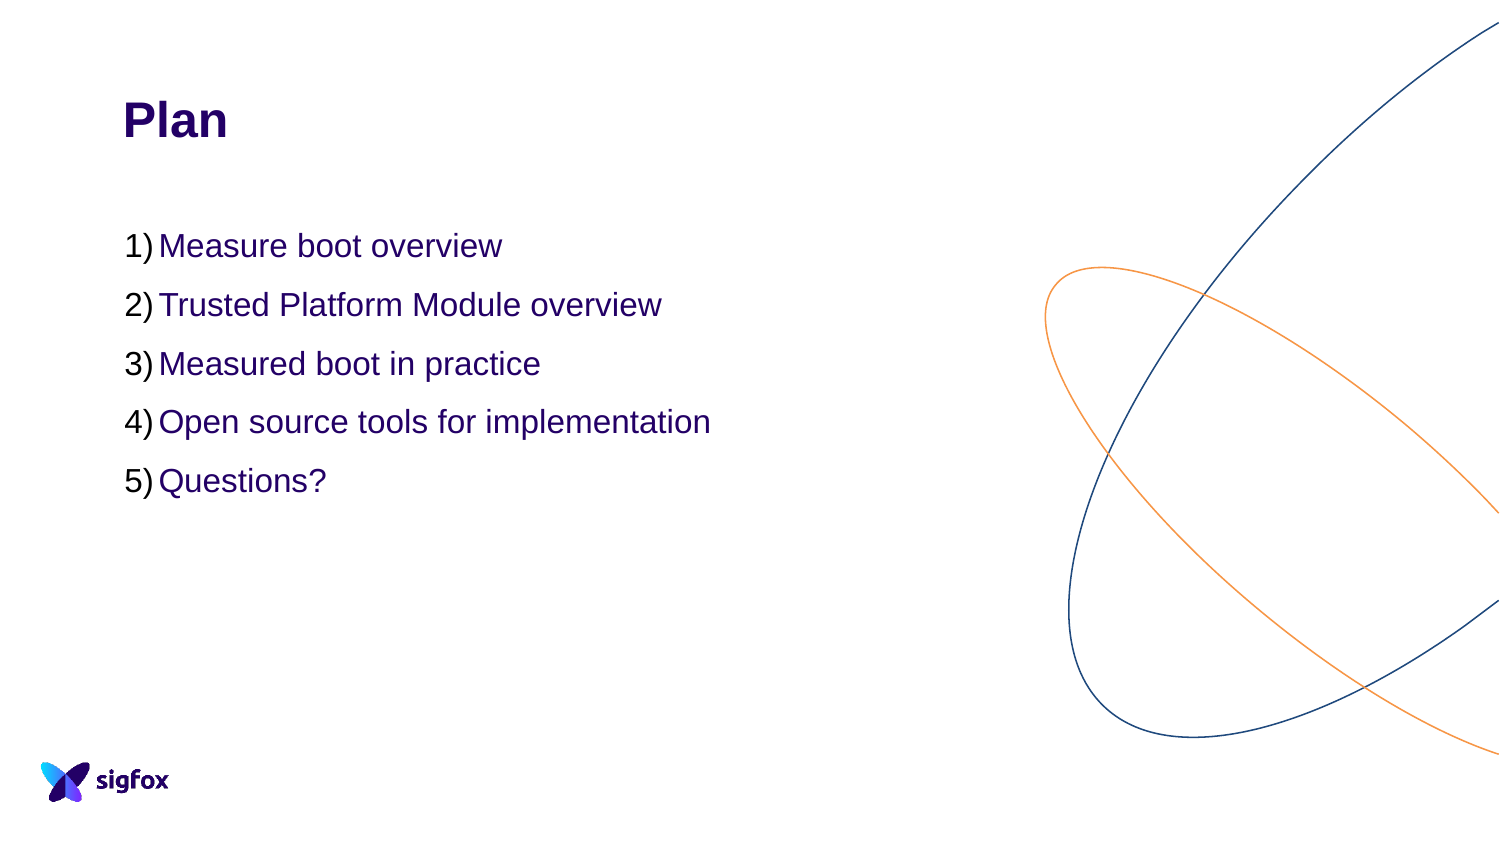

Plan
Measure boot overview
Trusted Platform Module overview
Measured boot in practice
Open source tools for implementation
Questions?